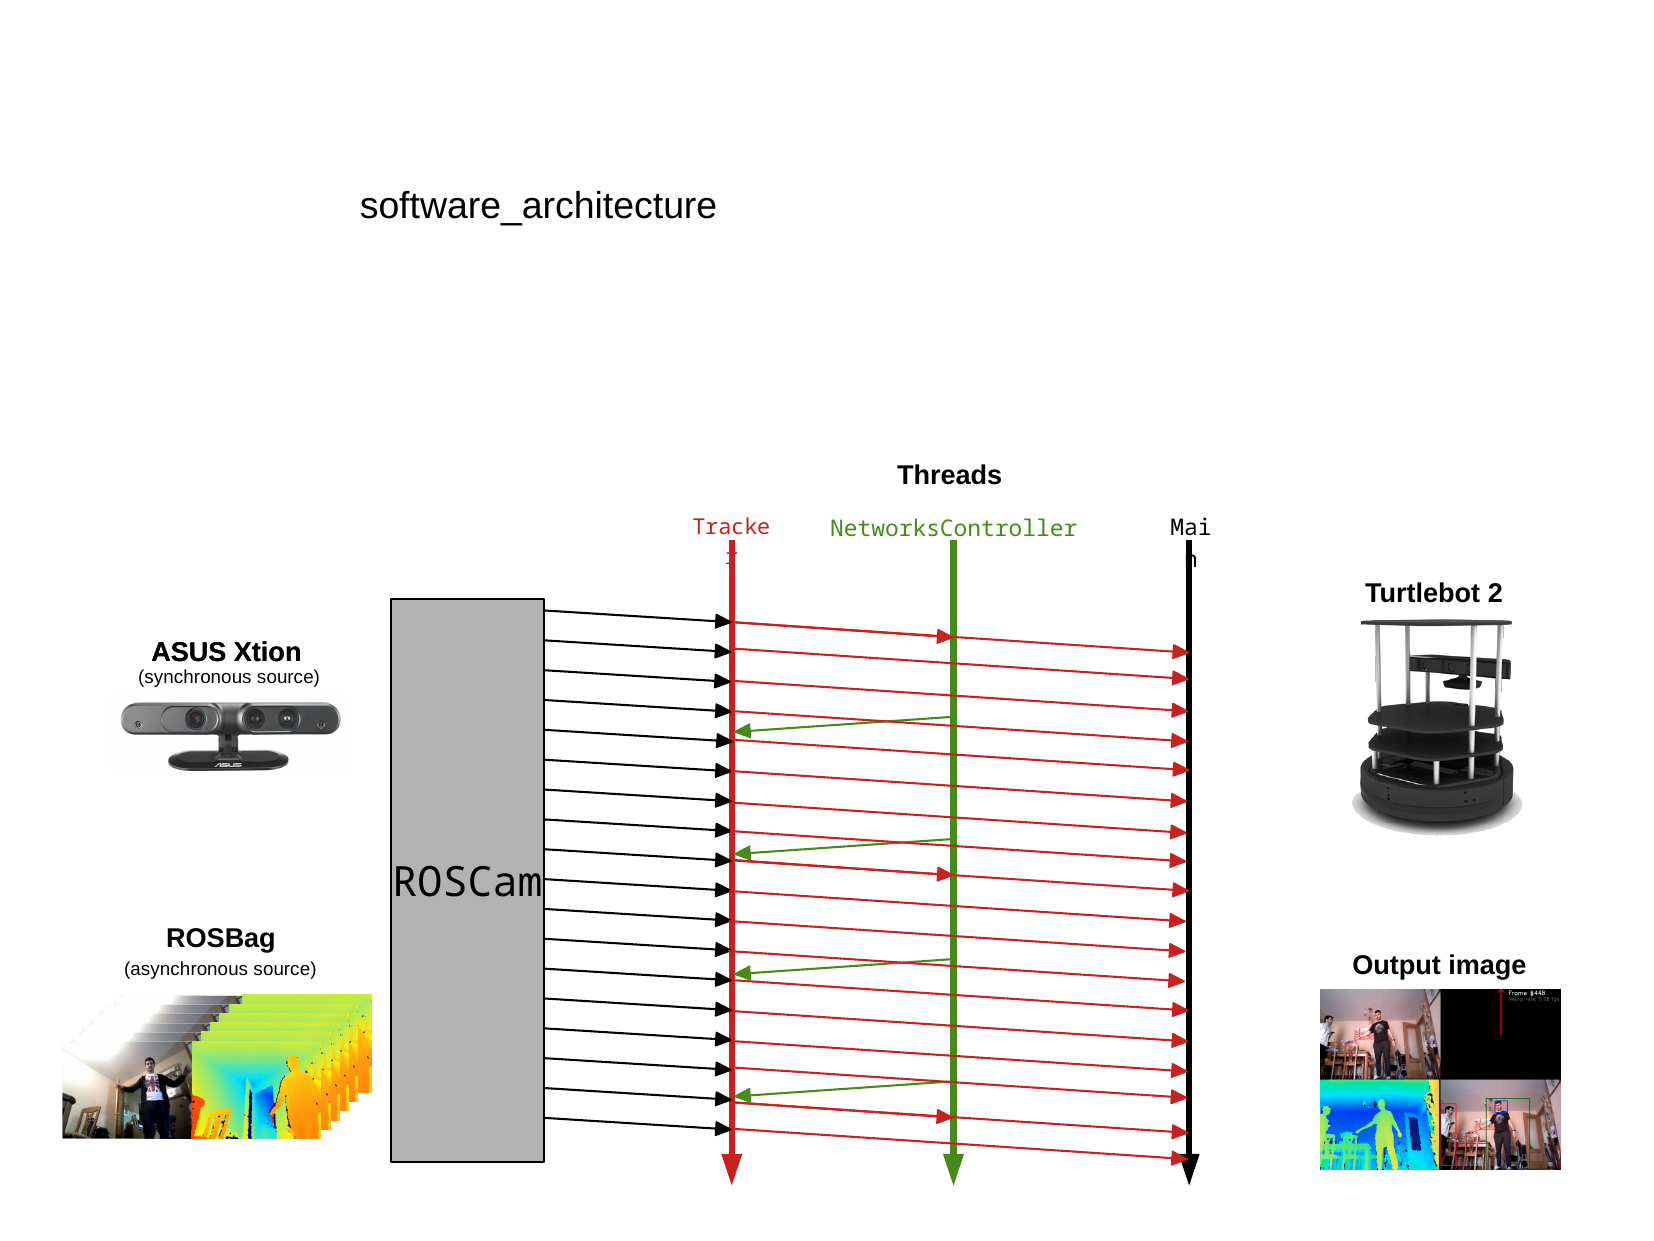

software_architecture
Threads
Main
Tracker
NetworksController
Turtlebot 2
ROSCam
ASUS Xtion
ASUS Xtion
(synchronous source)
ROSBag
Output image
(asynchronous source)